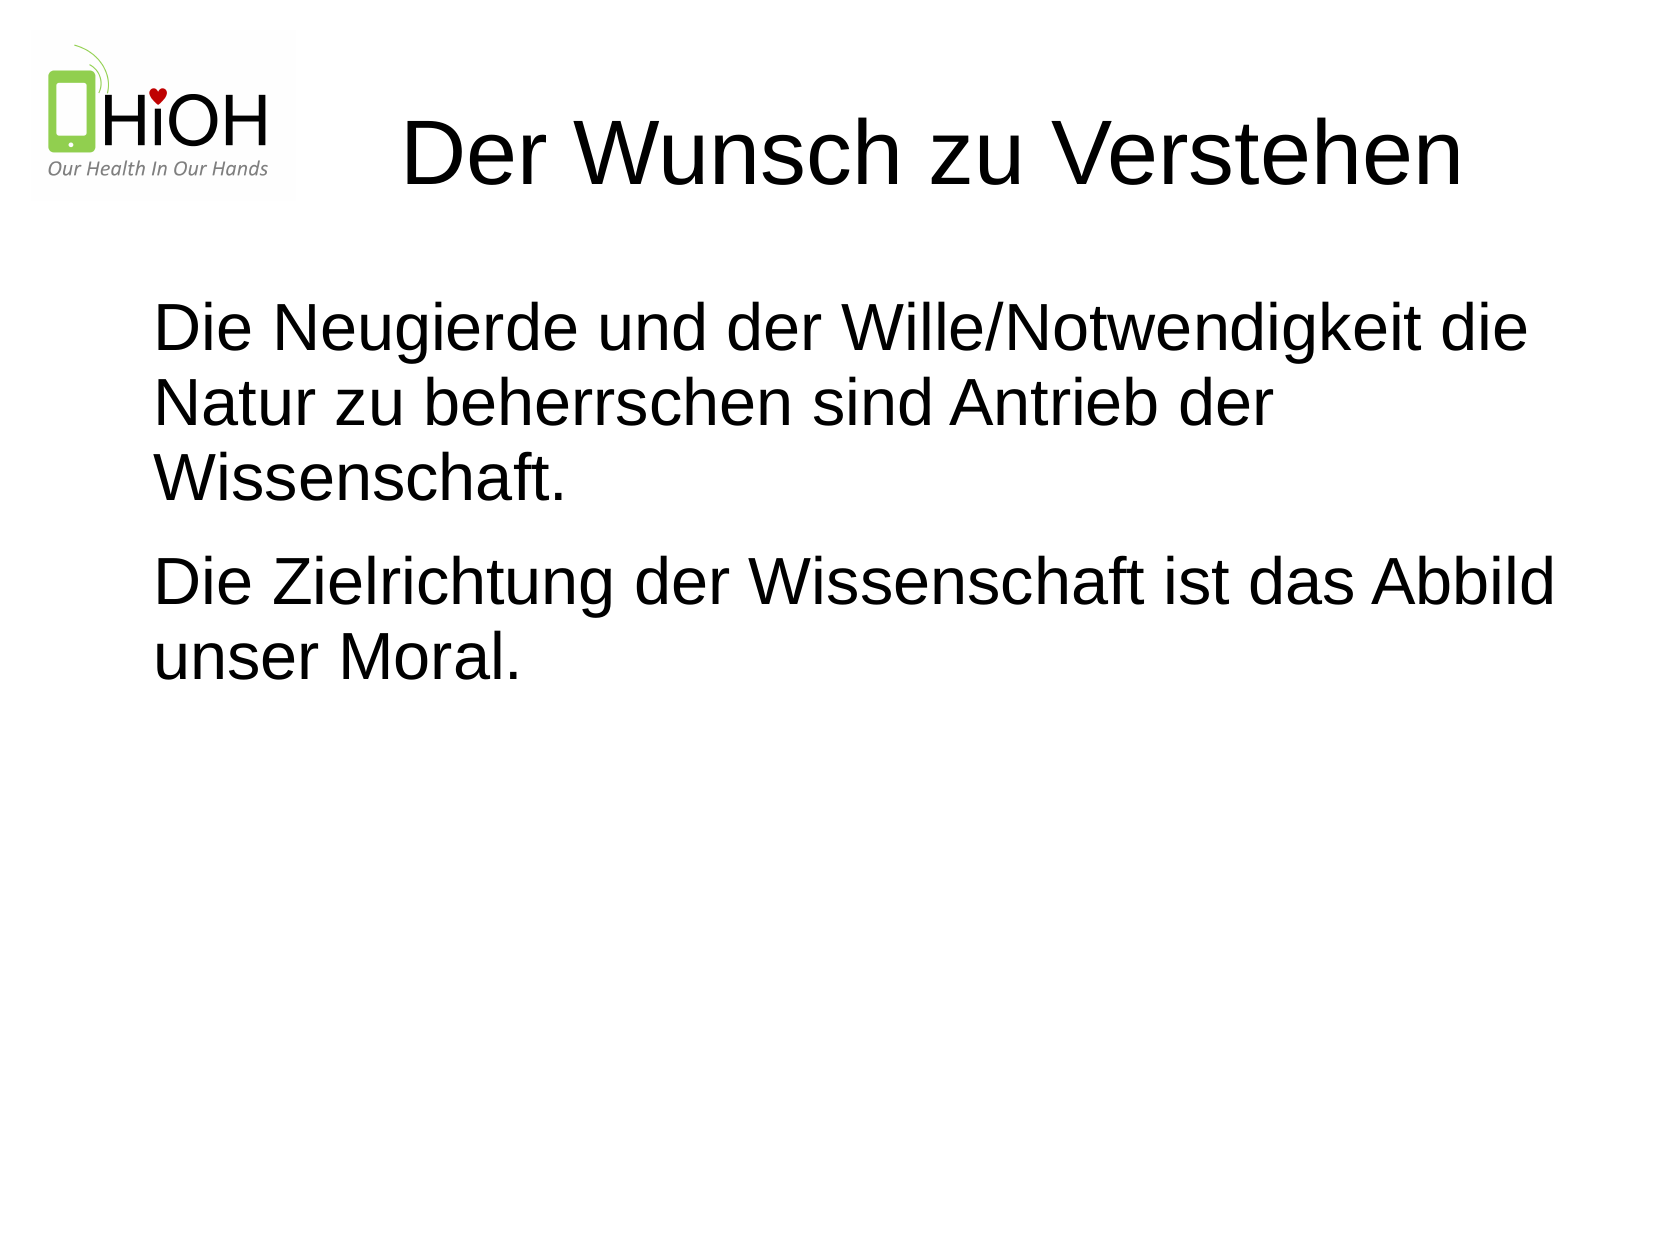

# Der Wunsch zu Verstehen
Die Neugierde und der Wille/Notwendigkeit die Natur zu beherrschen sind Antrieb der Wissenschaft.
Die Zielrichtung der Wissenschaft ist das Abbild unser Moral.